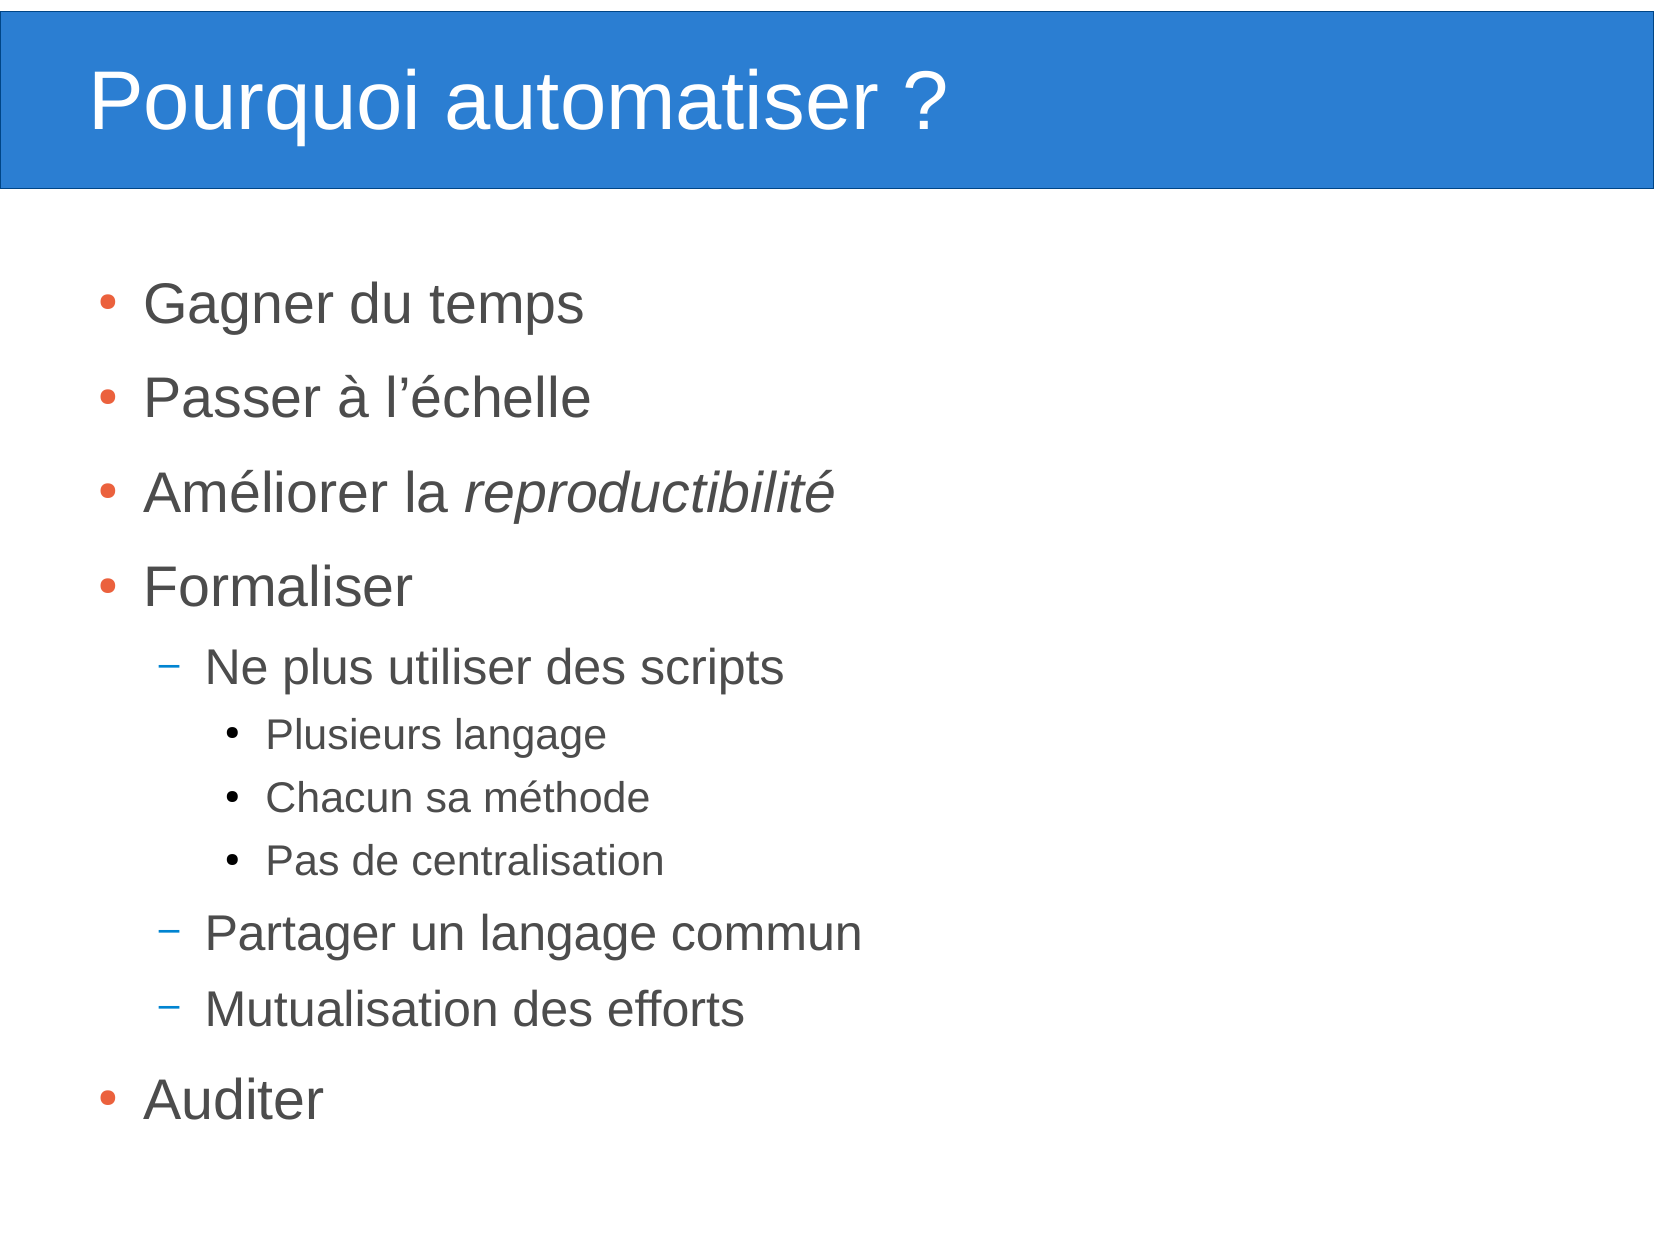

# Pourquoi automatiser ?
Gagner du temps
Passer à l’échelle
Améliorer la reproductibilité
Formaliser
Ne plus utiliser des scripts
Plusieurs langage
Chacun sa méthode
Pas de centralisation
Partager un langage commun
Mutualisation des efforts
Auditer